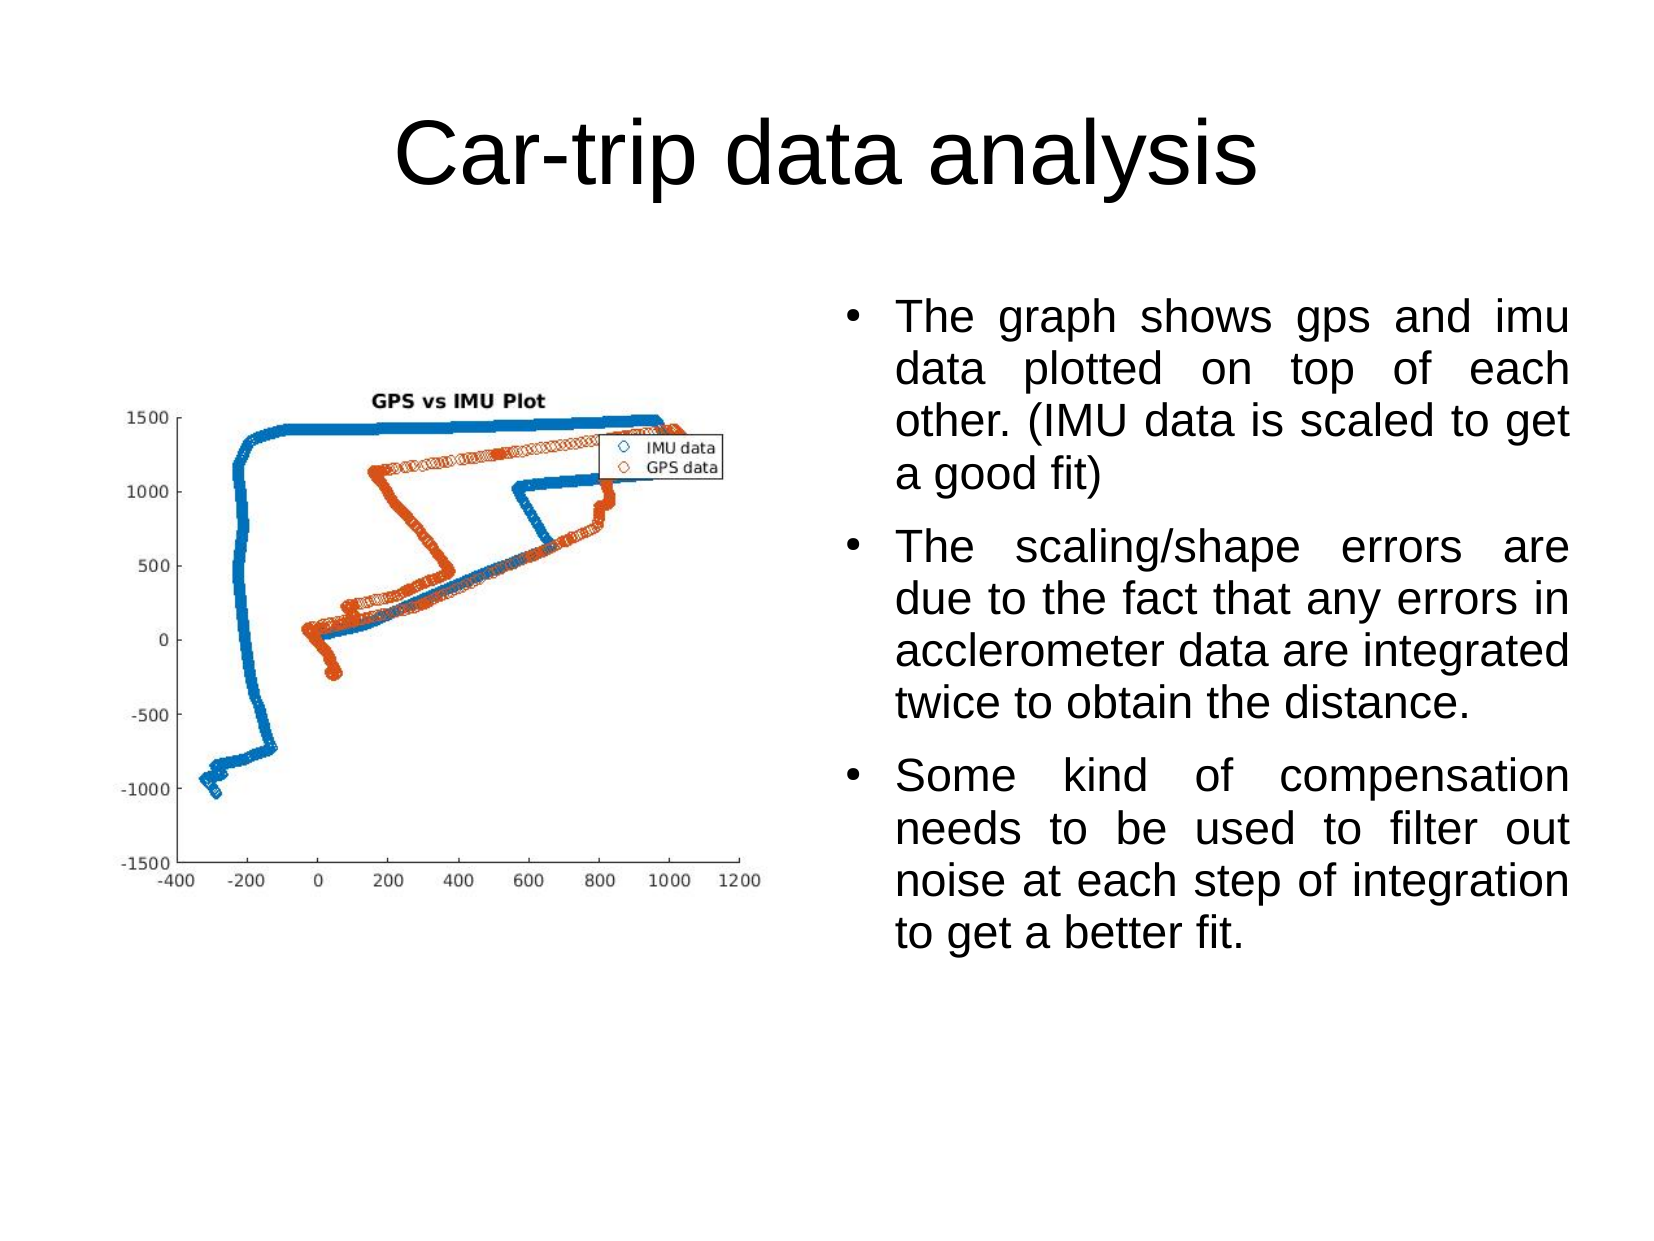

# Car-trip data analysis
The graph shows gps and imu data plotted on top of each other. (IMU data is scaled to get a good fit)
The scaling/shape errors are due to the fact that any errors in acclerometer data are integrated twice to obtain the distance.
Some kind of compensation needs to be used to filter out noise at each step of integration to get a better fit.